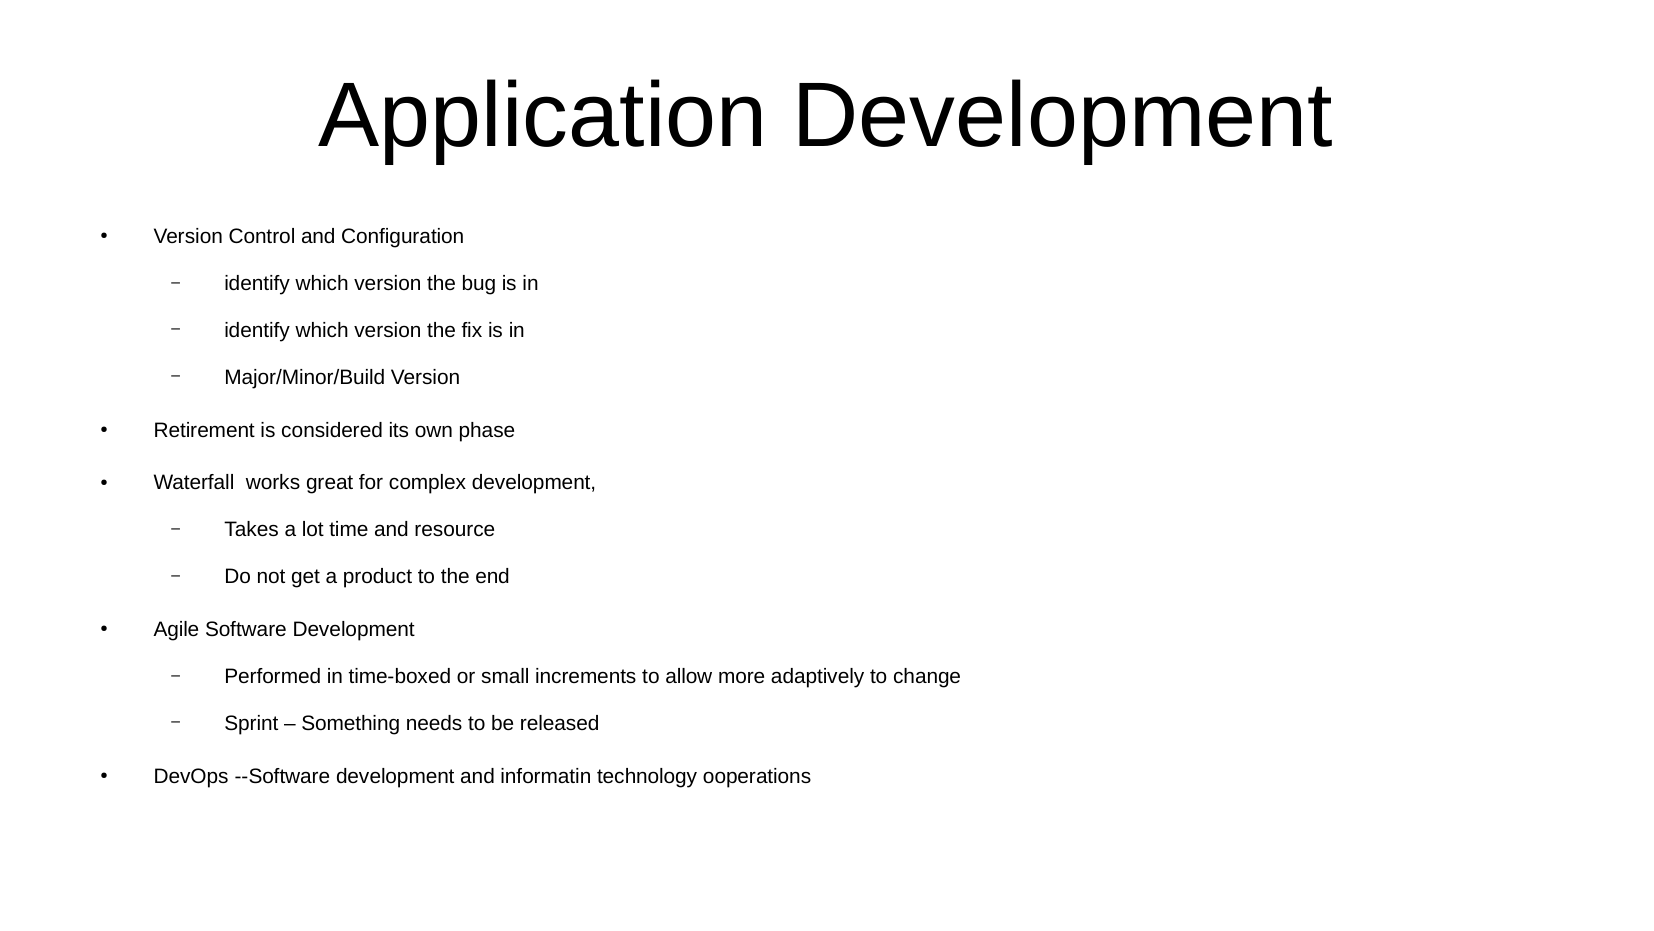

# Application Development
Version Control and Configuration
identify which version the bug is in
identify which version the fix is in
Major/Minor/Build Version
Retirement is considered its own phase
Waterfall works great for complex development,
Takes a lot time and resource
Do not get a product to the end
Agile Software Development
Performed in time-boxed or small increments to allow more adaptively to change
Sprint – Something needs to be released
DevOps --Software development and informatin technology ooperations